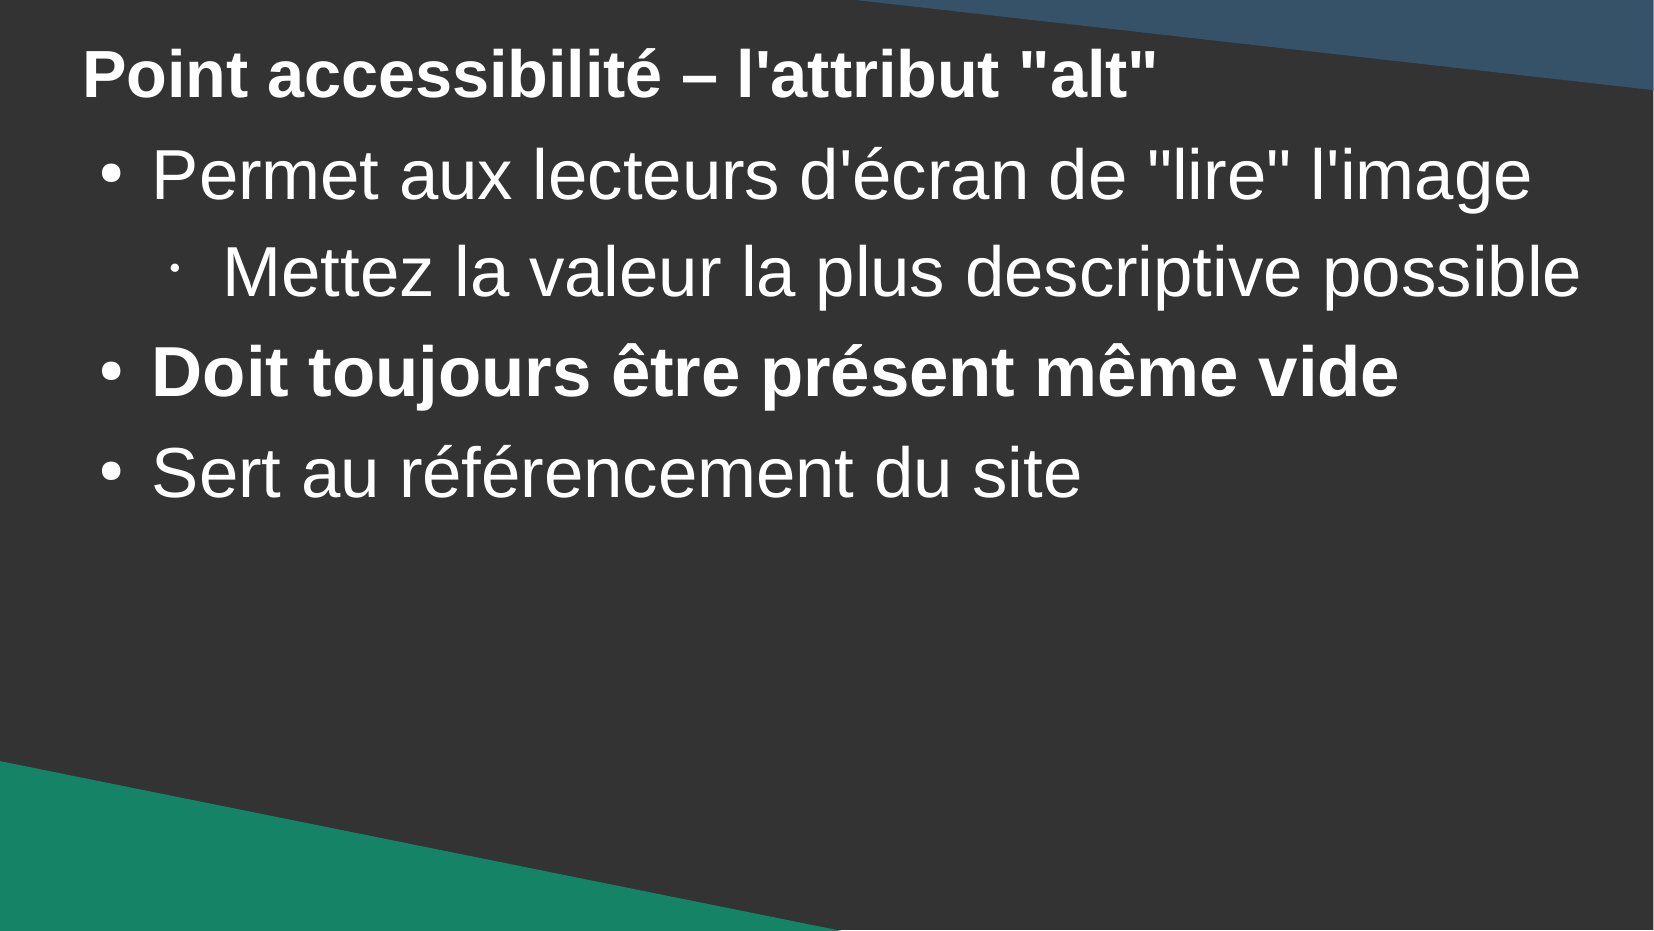

# Point accessibilité – l'attribut "alt"
Permet aux lecteurs d'écran de "lire" l'image
Mettez la valeur la plus descriptive possible
Doit toujours être présent même vide
Sert au référencement du site